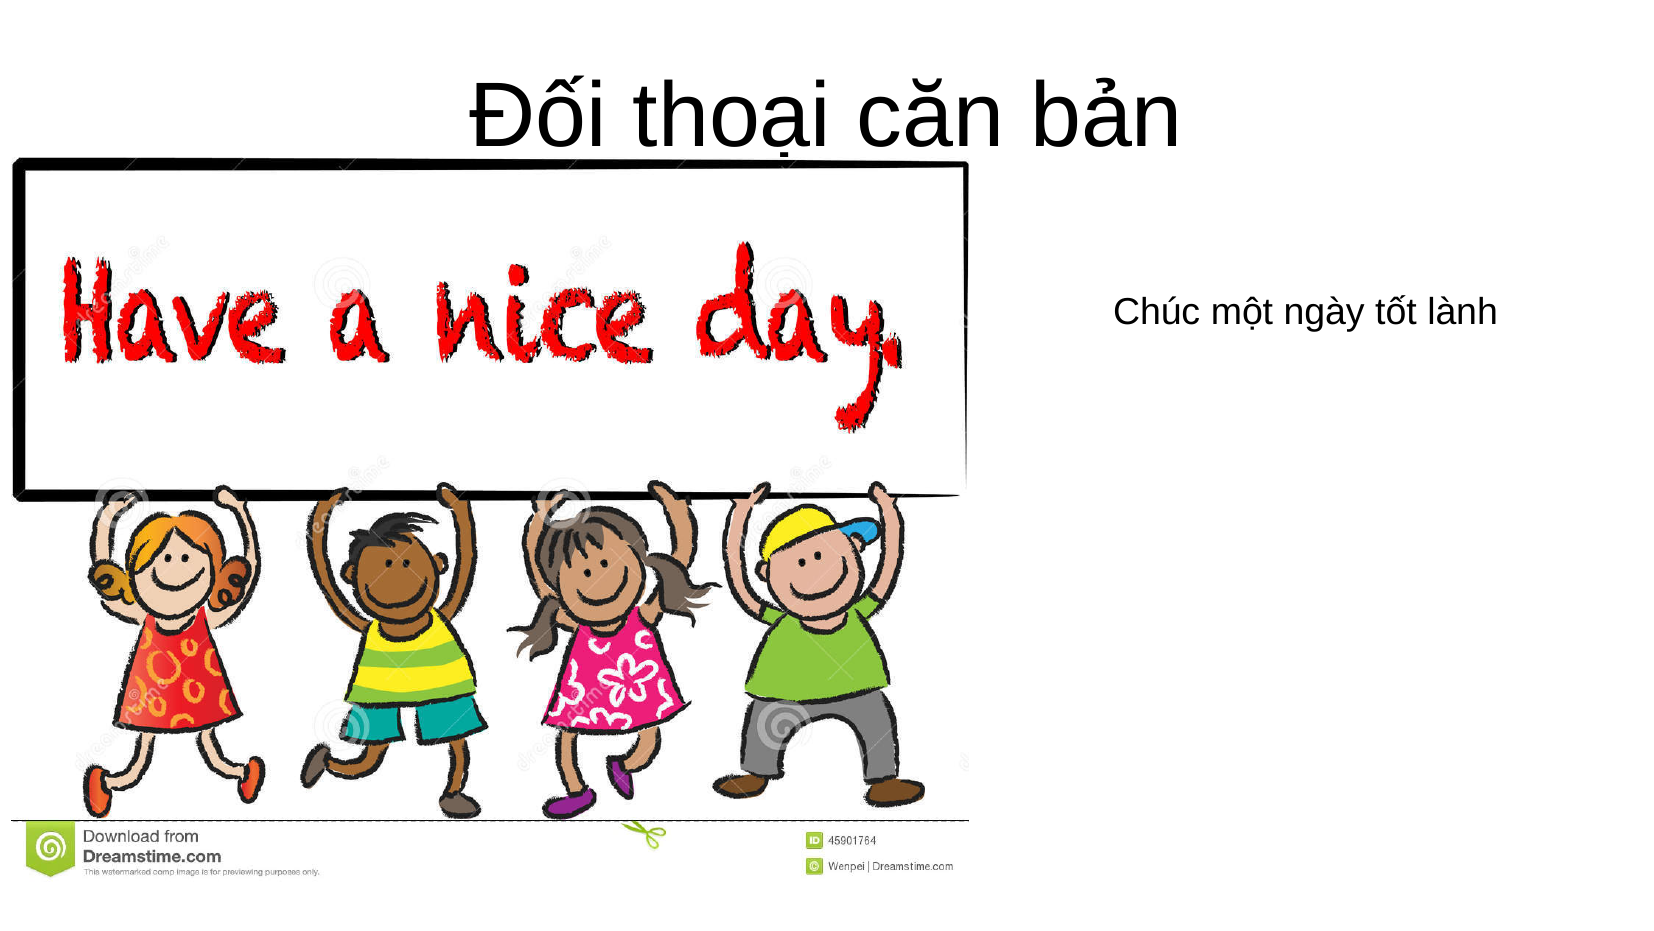

# Đối thoại căn bản
Chúc một ngày tốt lành